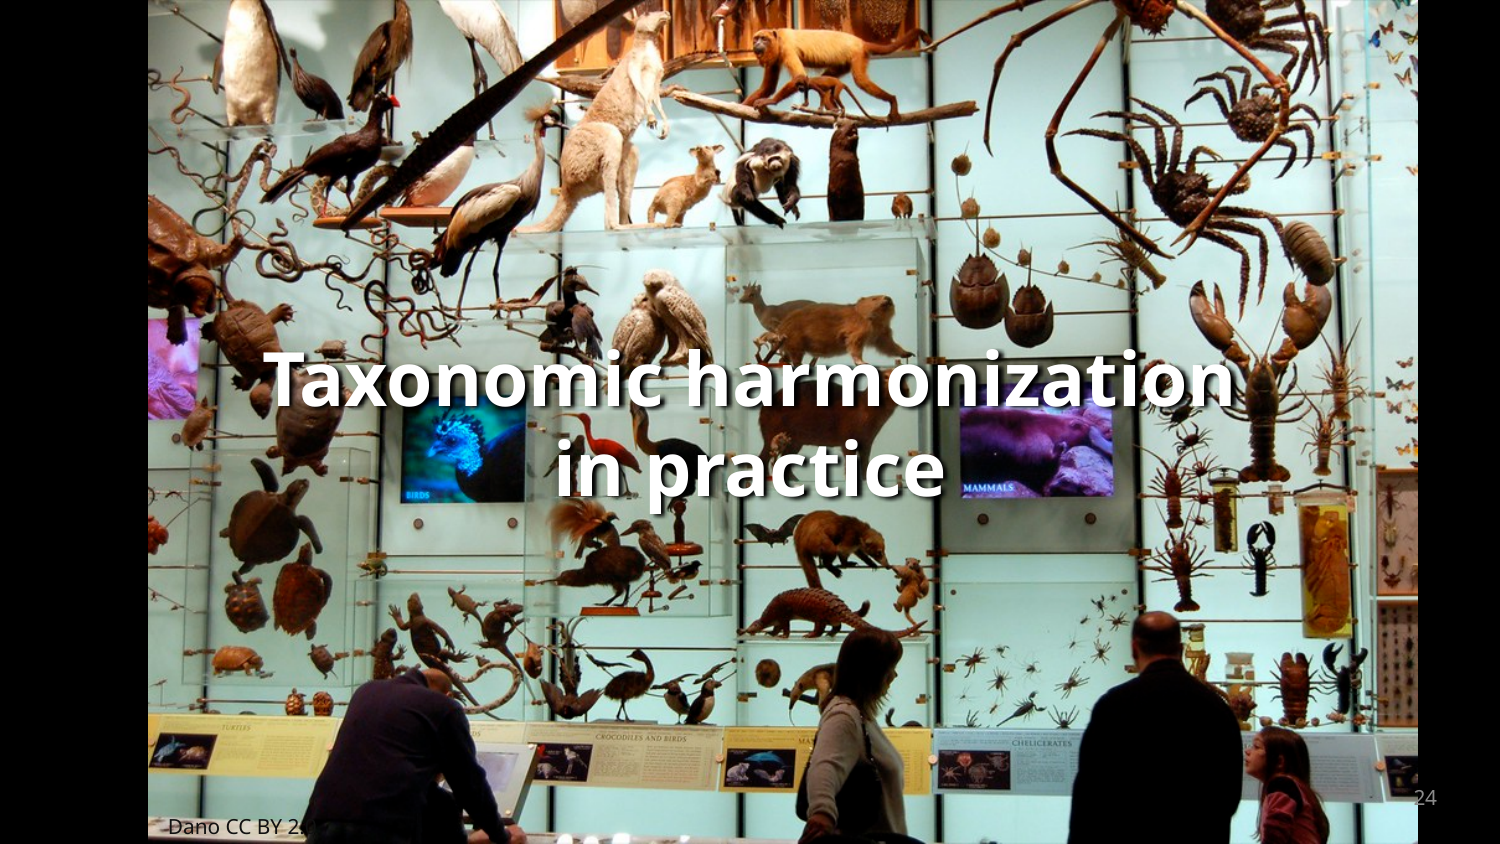

# Taxonomic harmonization in practice
Dano CC BY 2.0